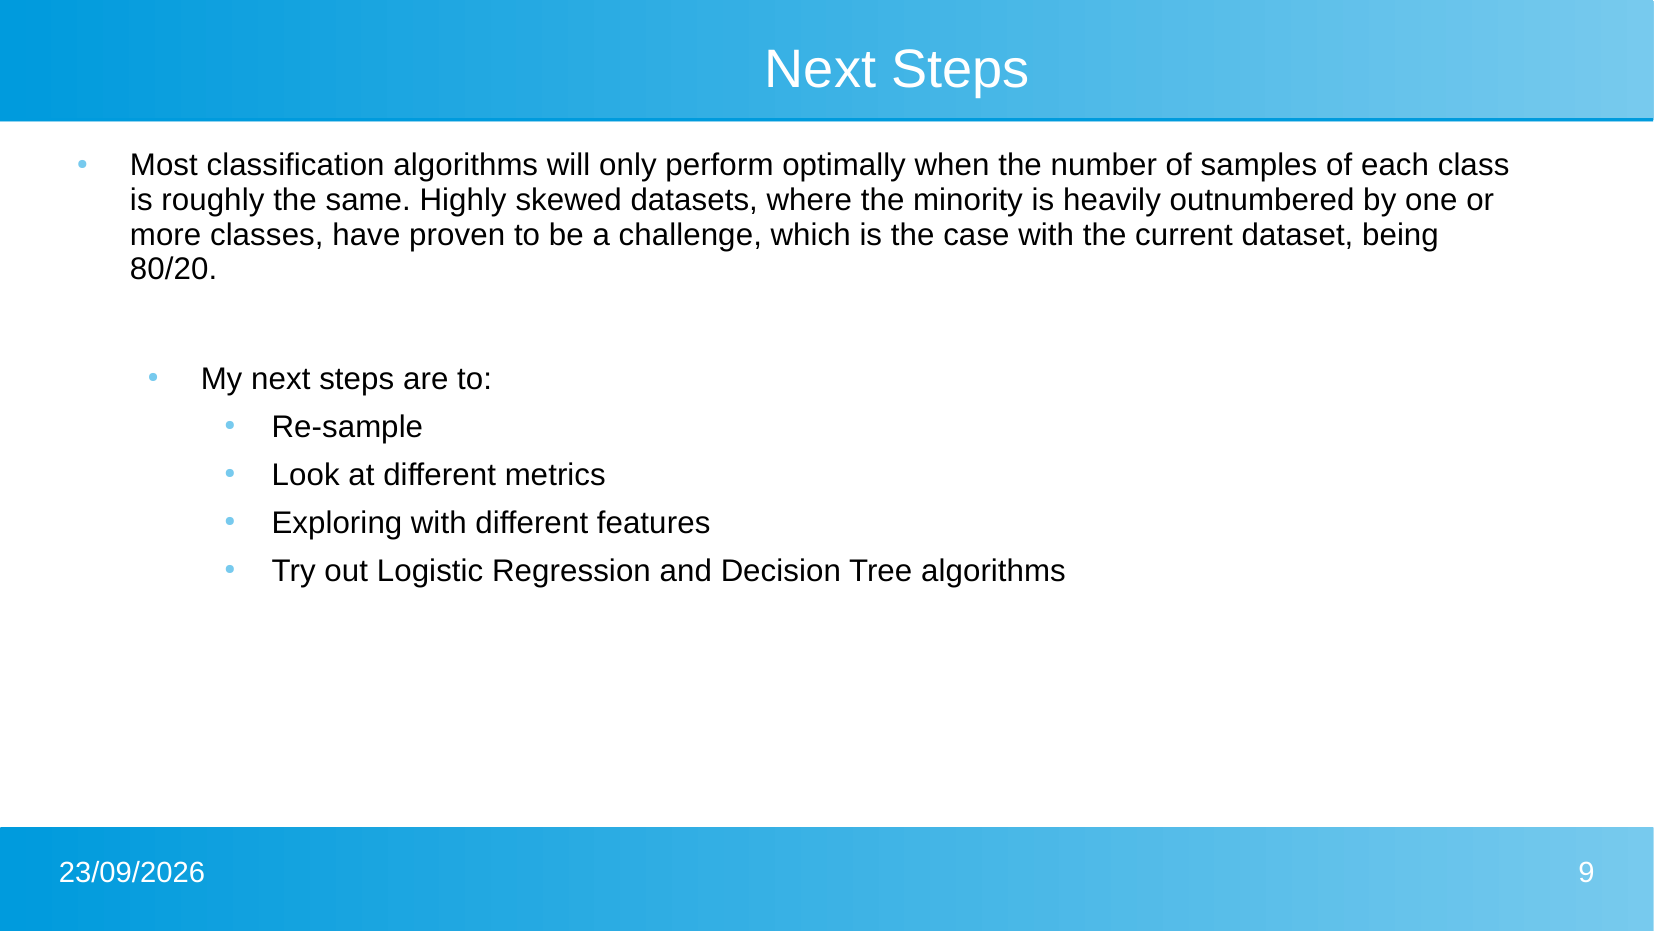

# Next Steps
Most classification algorithms will only perform optimally when the number of samples of each class is roughly the same. Highly skewed datasets, where the minority is heavily outnumbered by one or more classes, have proven to be a challenge, which is the case with the current dataset, being 80/20.
My next steps are to:
Re-sample
Look at different metrics
Exploring with different features
Try out Logistic Regression and Decision Tree algorithms
9